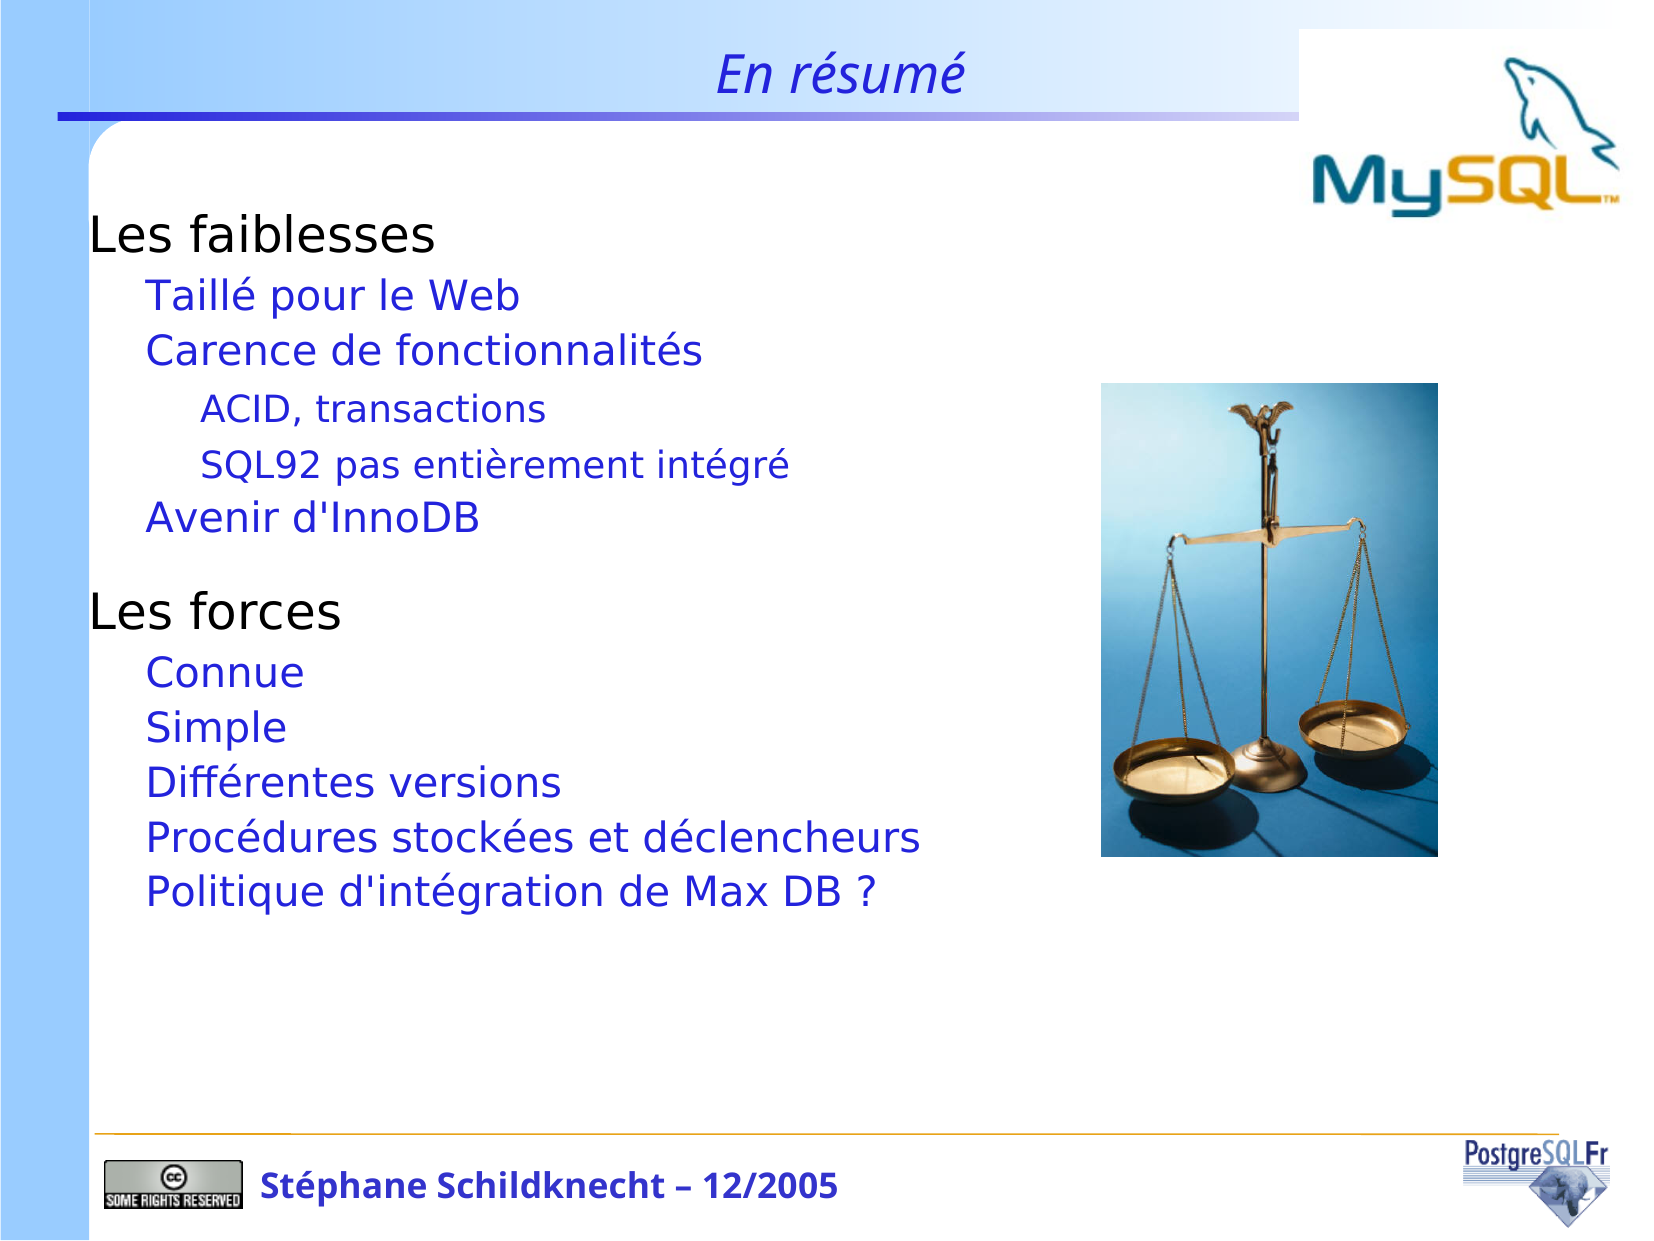

# En résumé
Les faiblesses
Taillé pour le Web
Carence de fonctionnalités
ACID, transactions
SQL92 pas entièrement intégré
Avenir d'InnoDB
Les forces
Connue
Simple
Différentes versions
Procédures stockées et déclencheurs
Politique d'intégration de Max DB ?